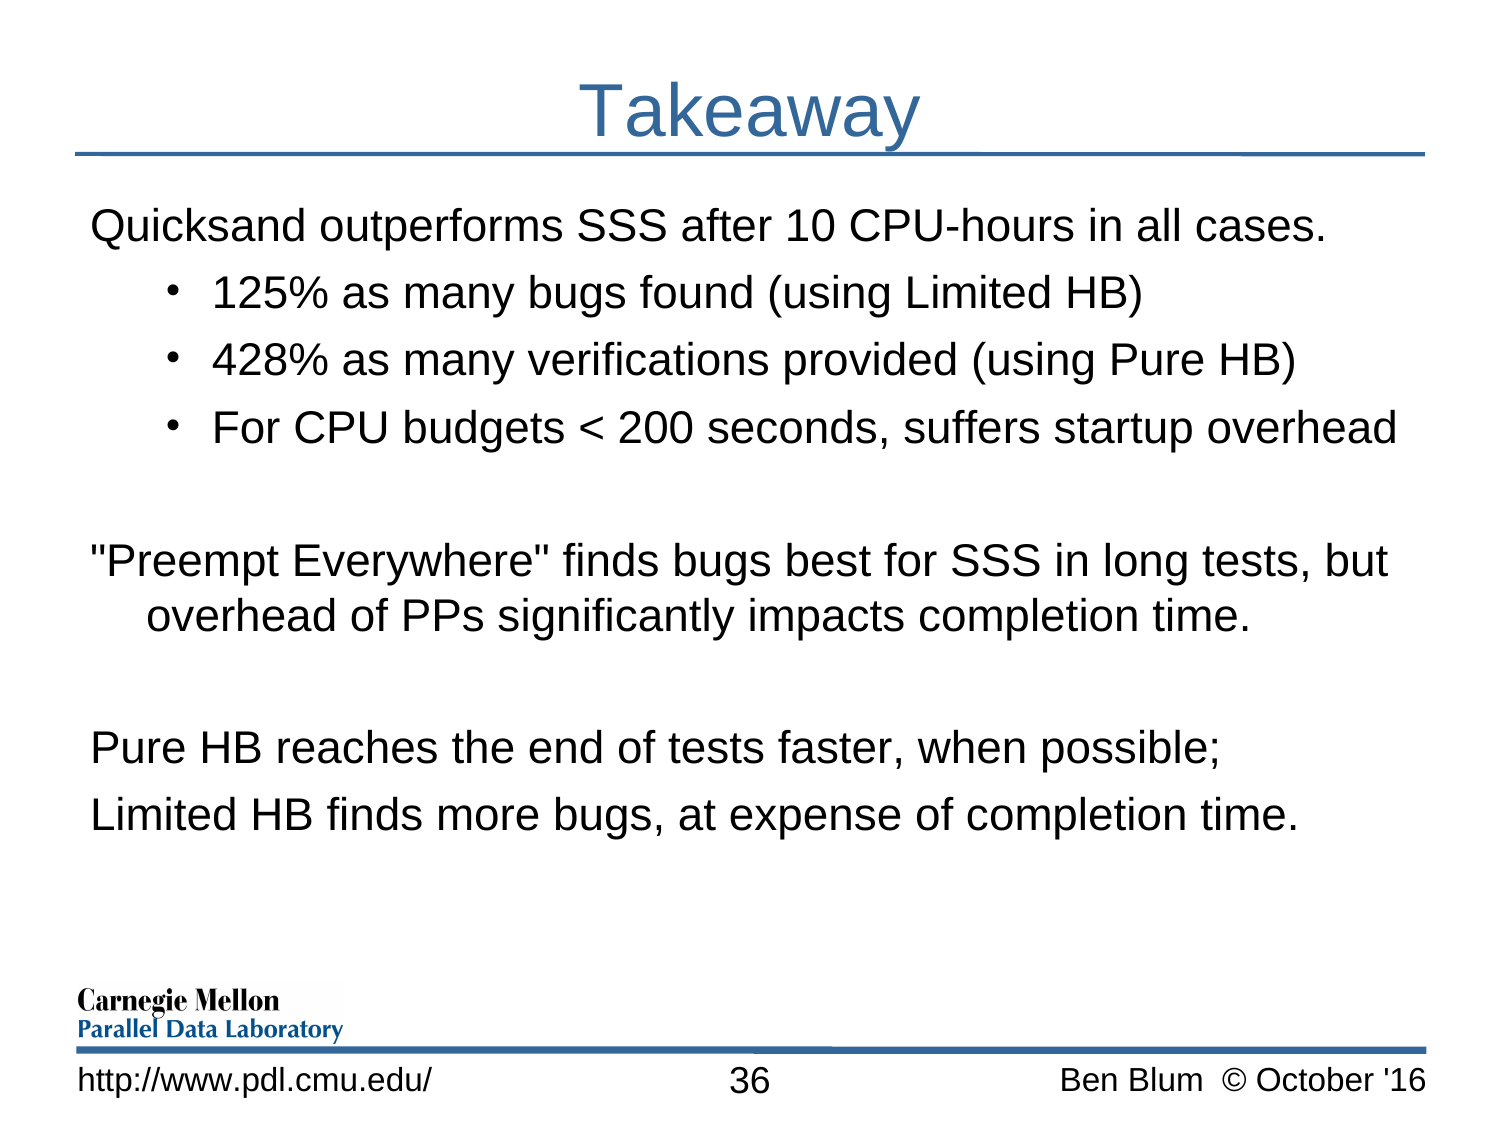

# Takeaway
Quicksand outperforms SSS after 10 CPU-hours in all cases.
125% as many bugs found (using Limited HB)
428% as many verifications provided (using Pure HB)
For CPU budgets < 200 seconds, suffers startup overhead
"Preempt Everywhere" finds bugs best for SSS in long tests, but overhead of PPs significantly impacts completion time.
Pure HB reaches the end of tests faster, when possible;
Limited HB finds more bugs, at expense of completion time.
36